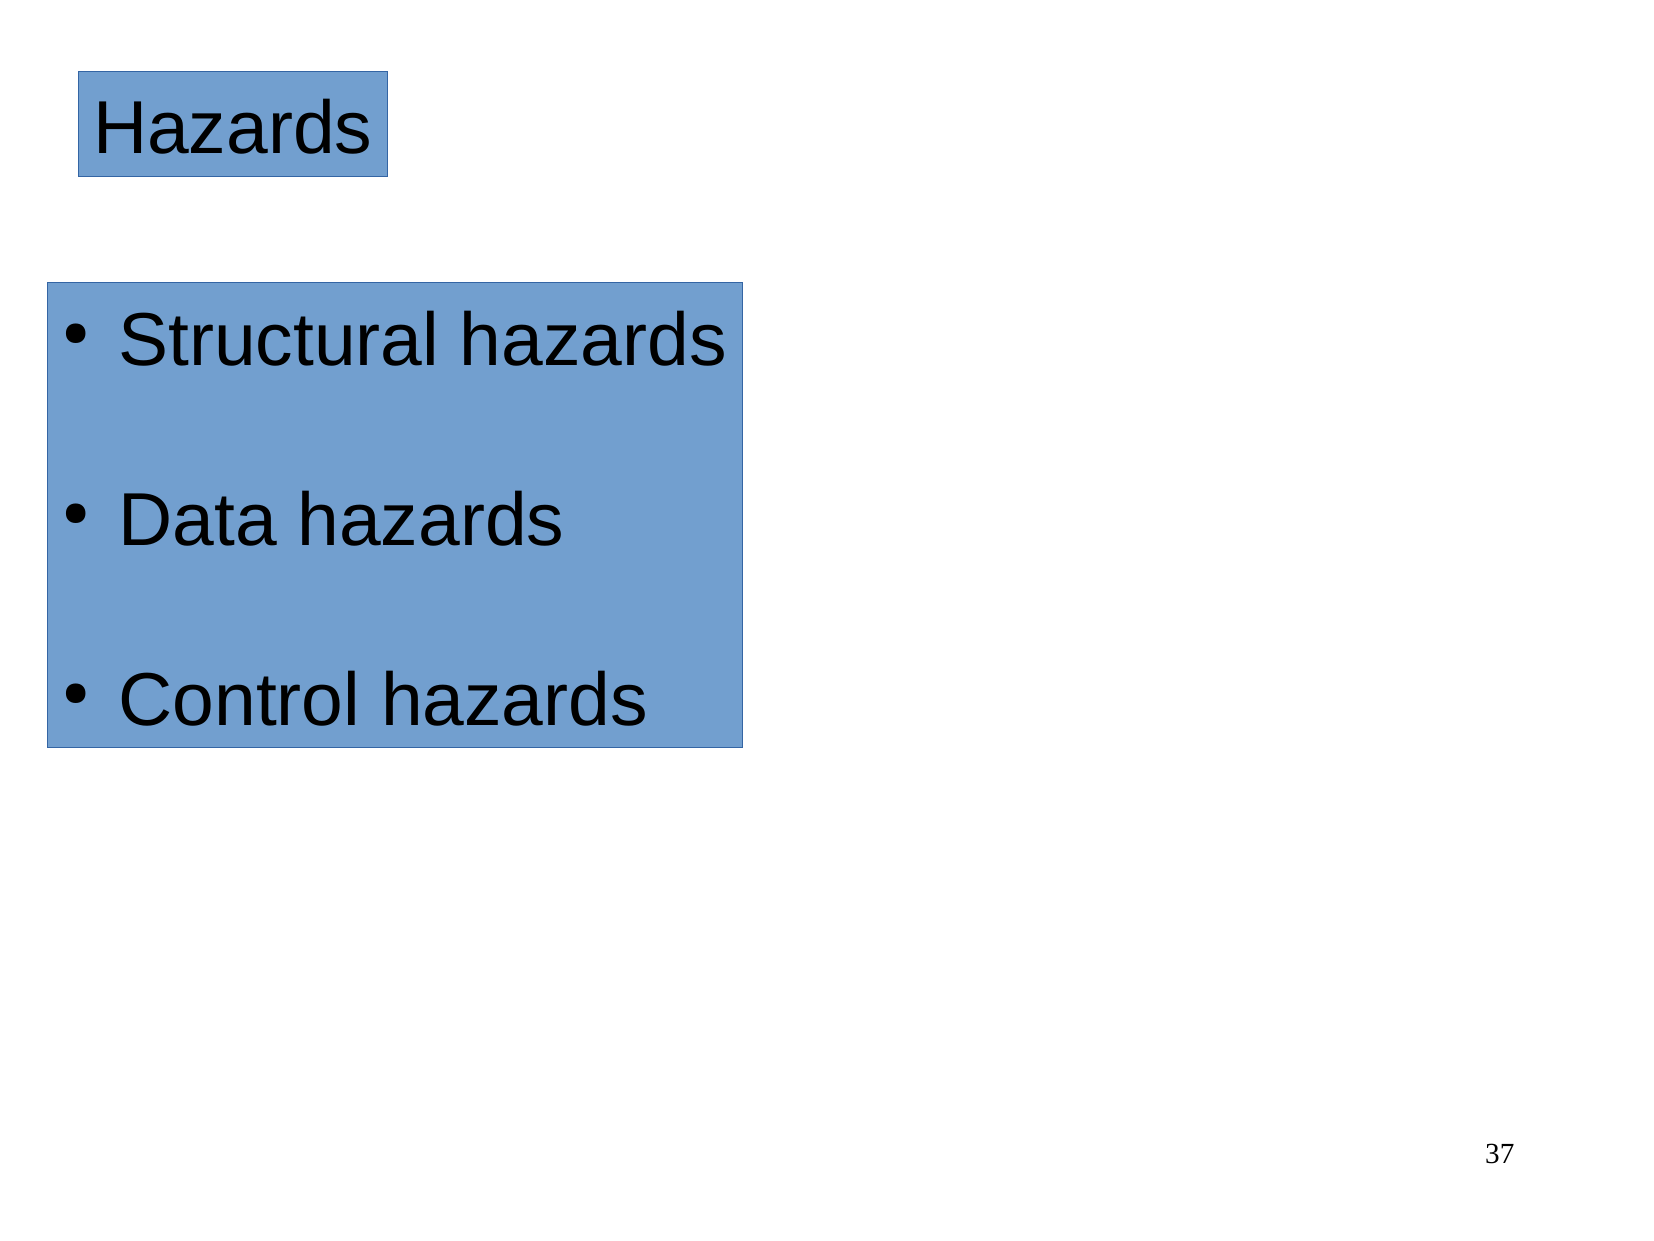

Hazards
 Structural hazards
 Data hazards
 Control hazards